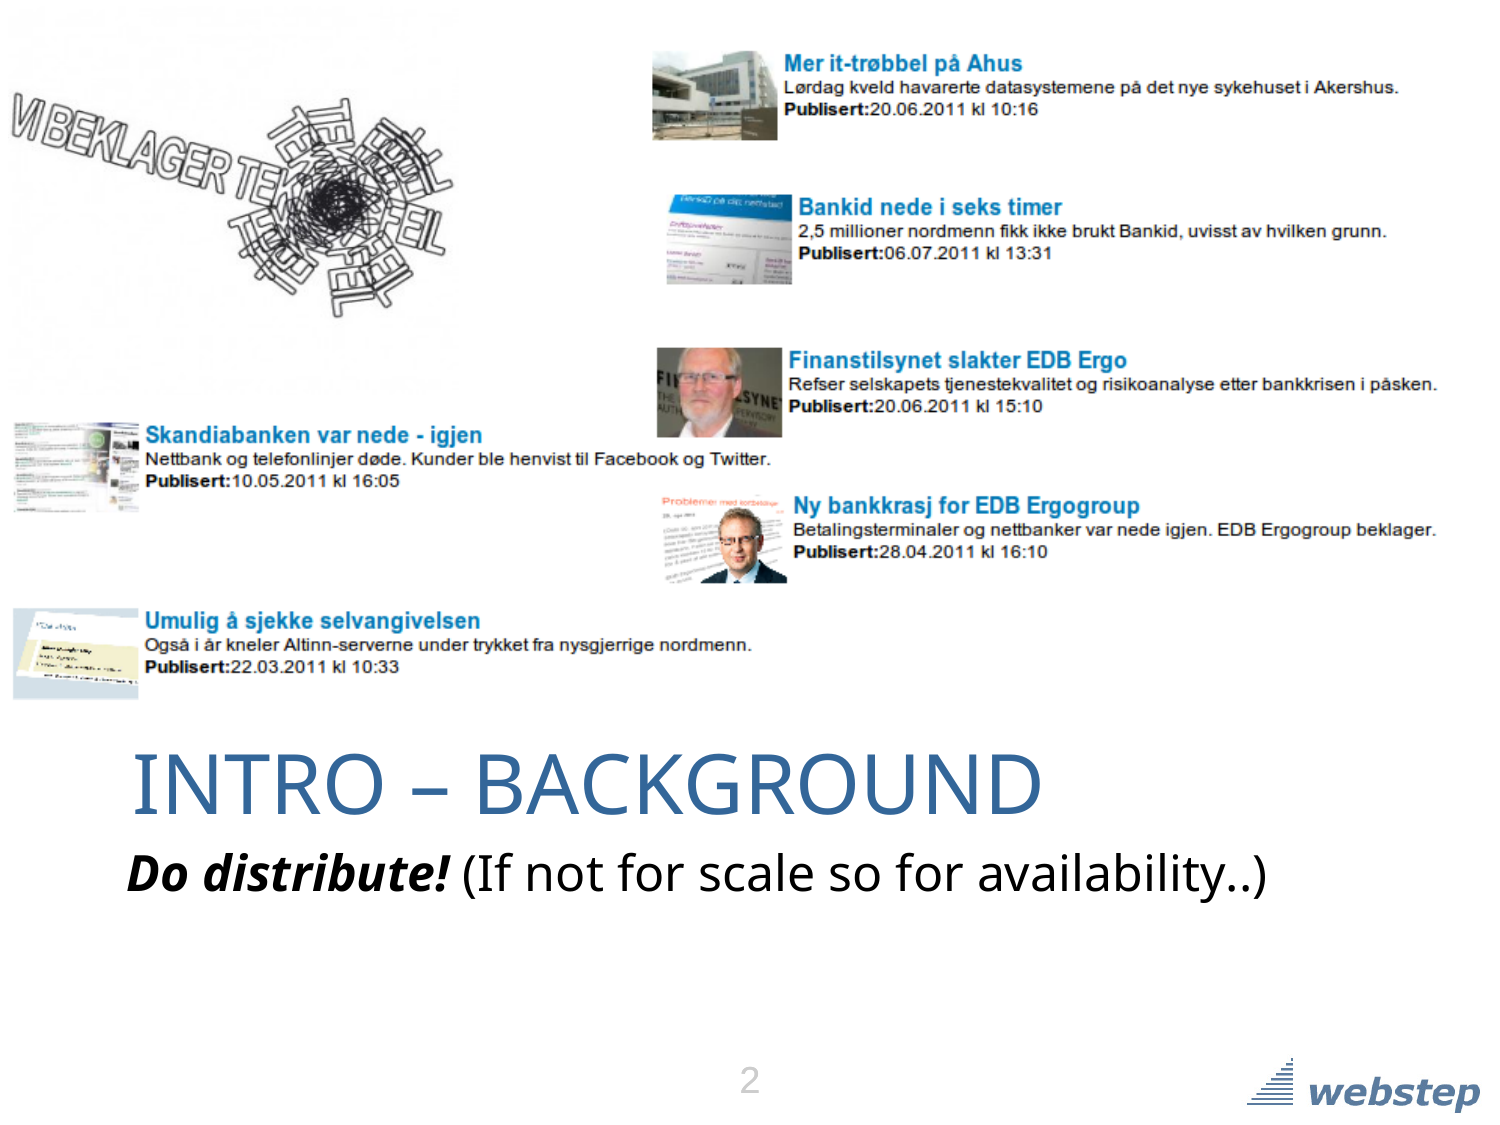

INTRO – BACKGROUND
Do distribute! (If not for scale so for availability..)